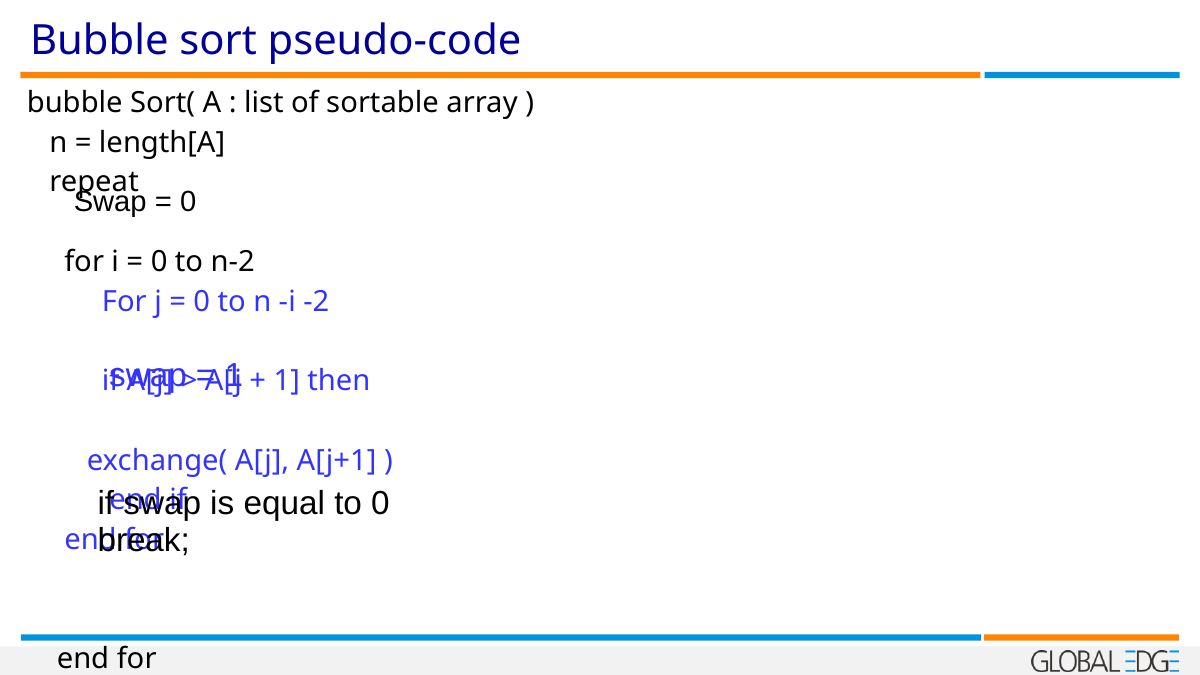

# Bubble sort pseudo-code
bubble Sort( A : list of sortable array )
 n = length[A]
 repeat
 for i = 0 to n-2
	For j = 0 to n -i -2
	if A[j] > A[j + 1] then
 exchange( A[j], A[j+1] )
	 end if
 end for
 end for
end
Swap = 0
swap = 1
if swap is equal to 0
break;